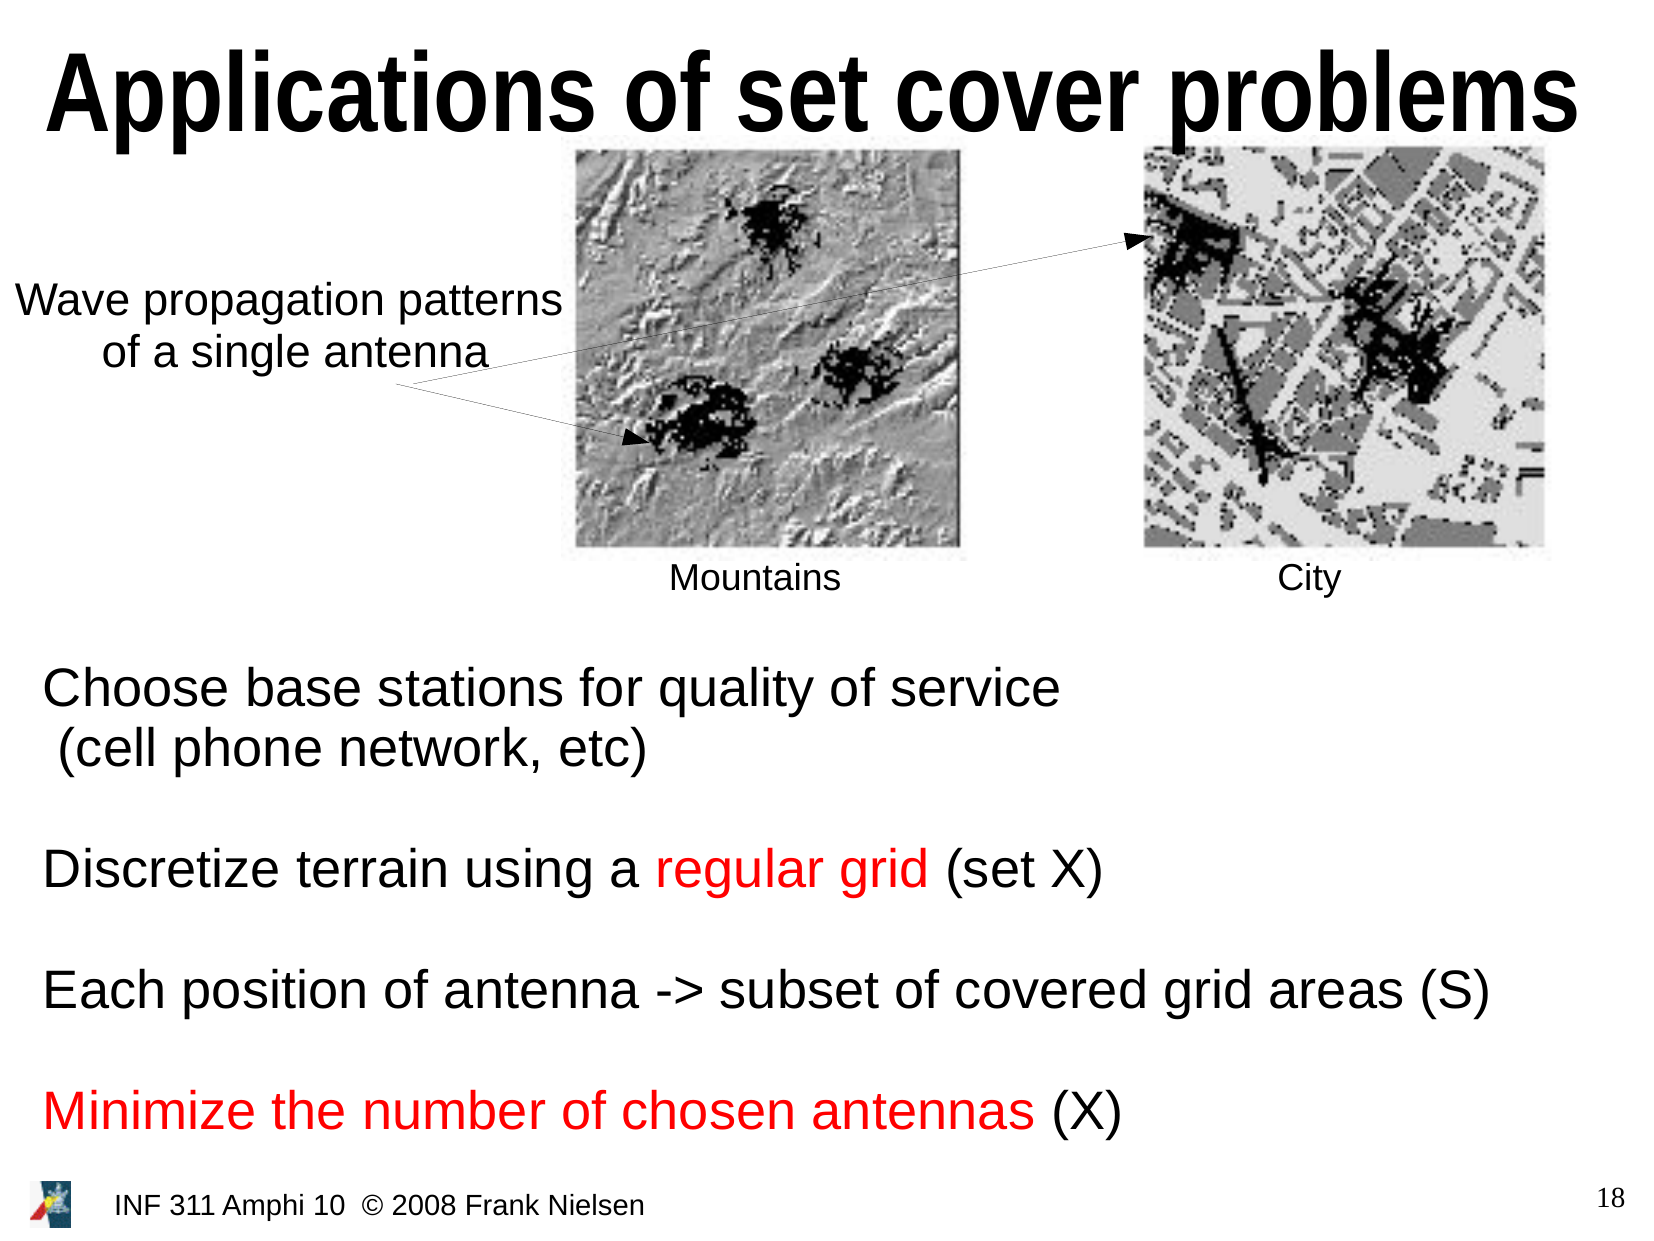

Applications of set cover problems
Wave propagation patterns
of a single antenna
Mountains
City
 Choose base stations for quality of service
 (cell phone network, etc)
 Discretize terrain using a regular grid (set X)
 Each position of antenna -> subset of covered grid areas (S)
 Minimize the number of chosen antennas (X)